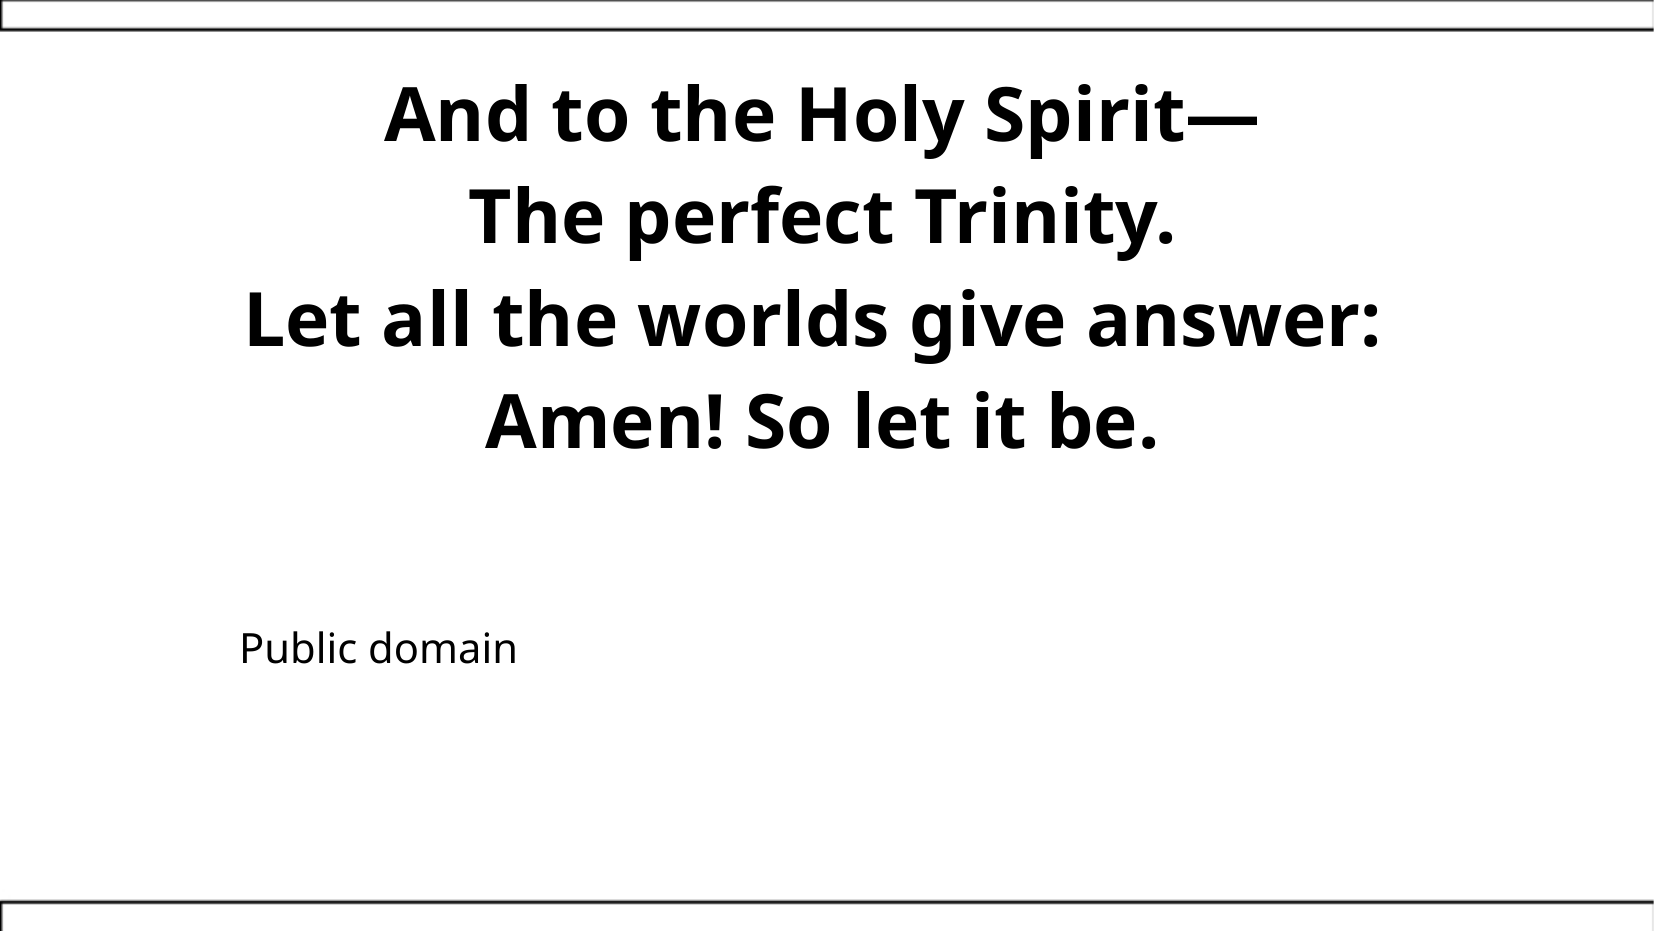

And to the Holy Spirit—
The perfect Trinity.
Let all the worlds give answer:
Amen! So let it be.
 Public domain